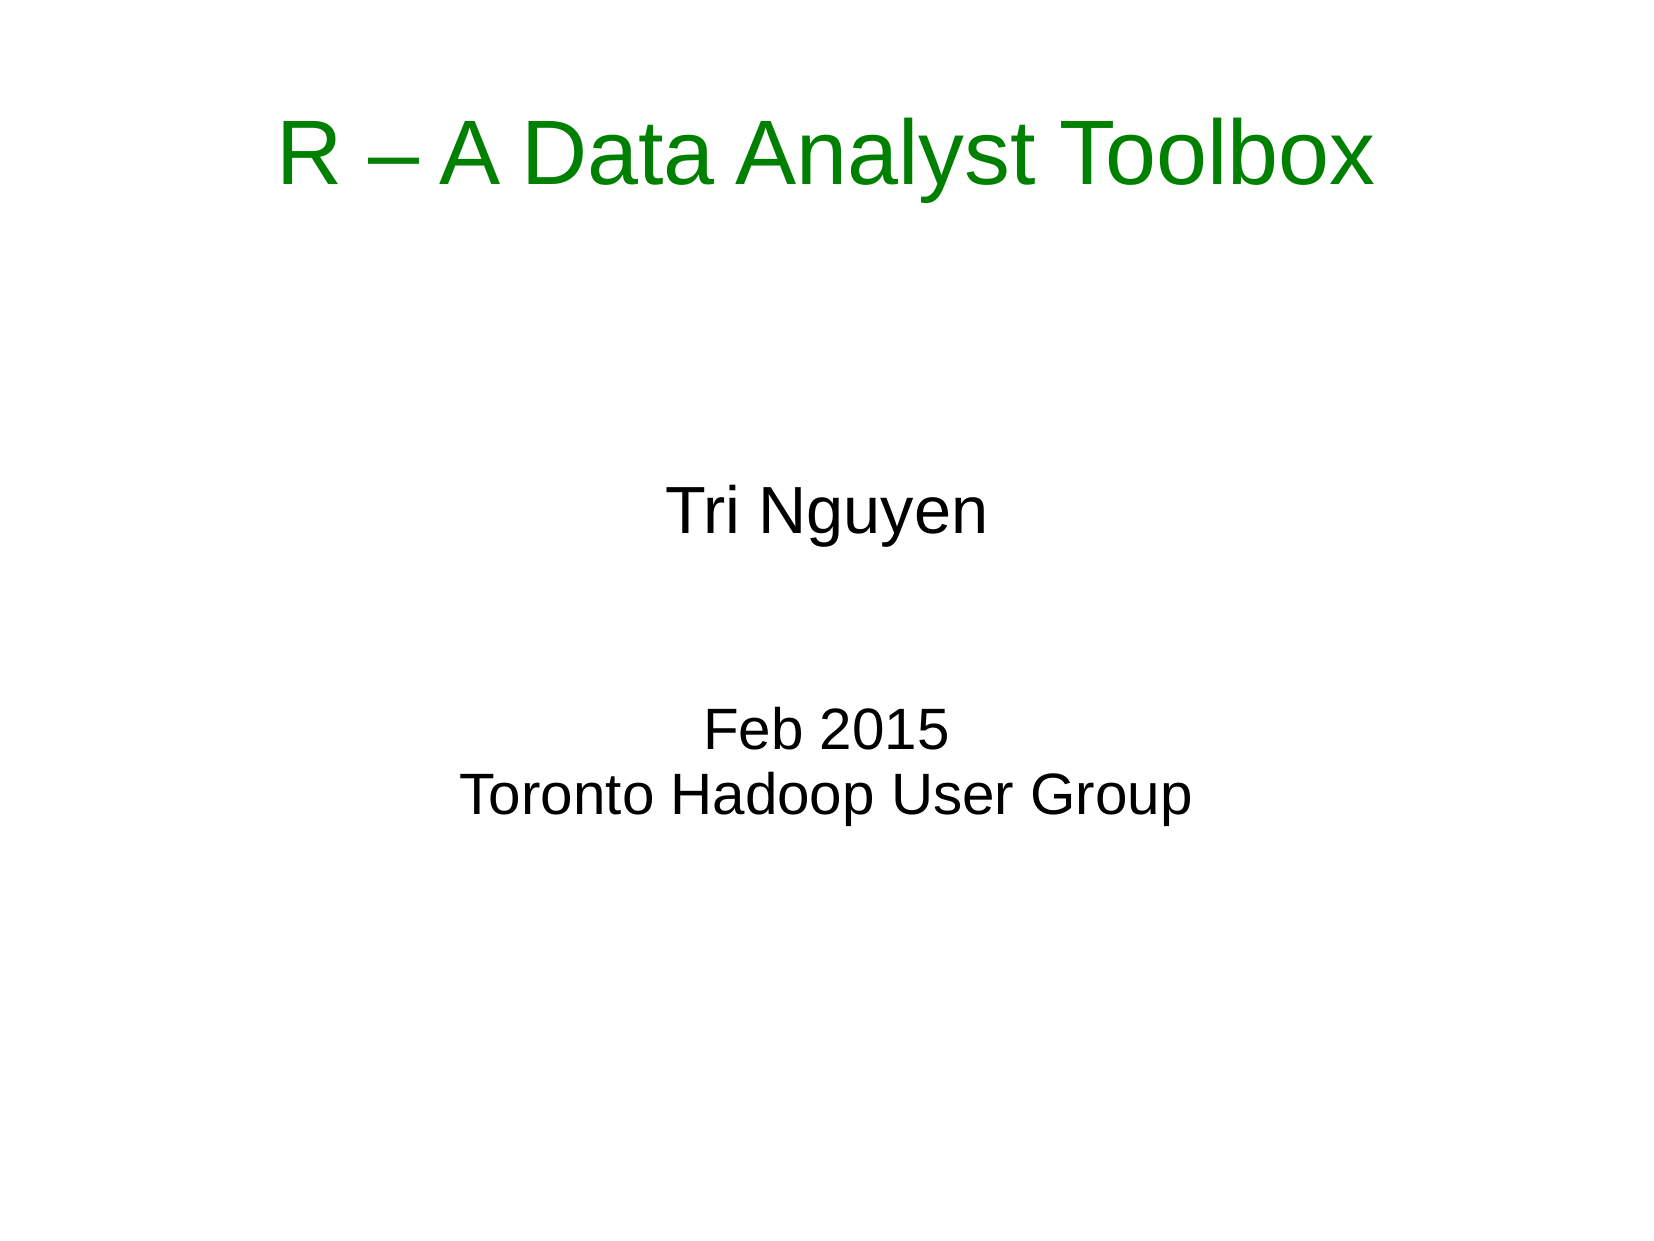

# R – A Data Analyst Toolbox
Tri Nguyen
Feb 2015
Toronto Hadoop User Group